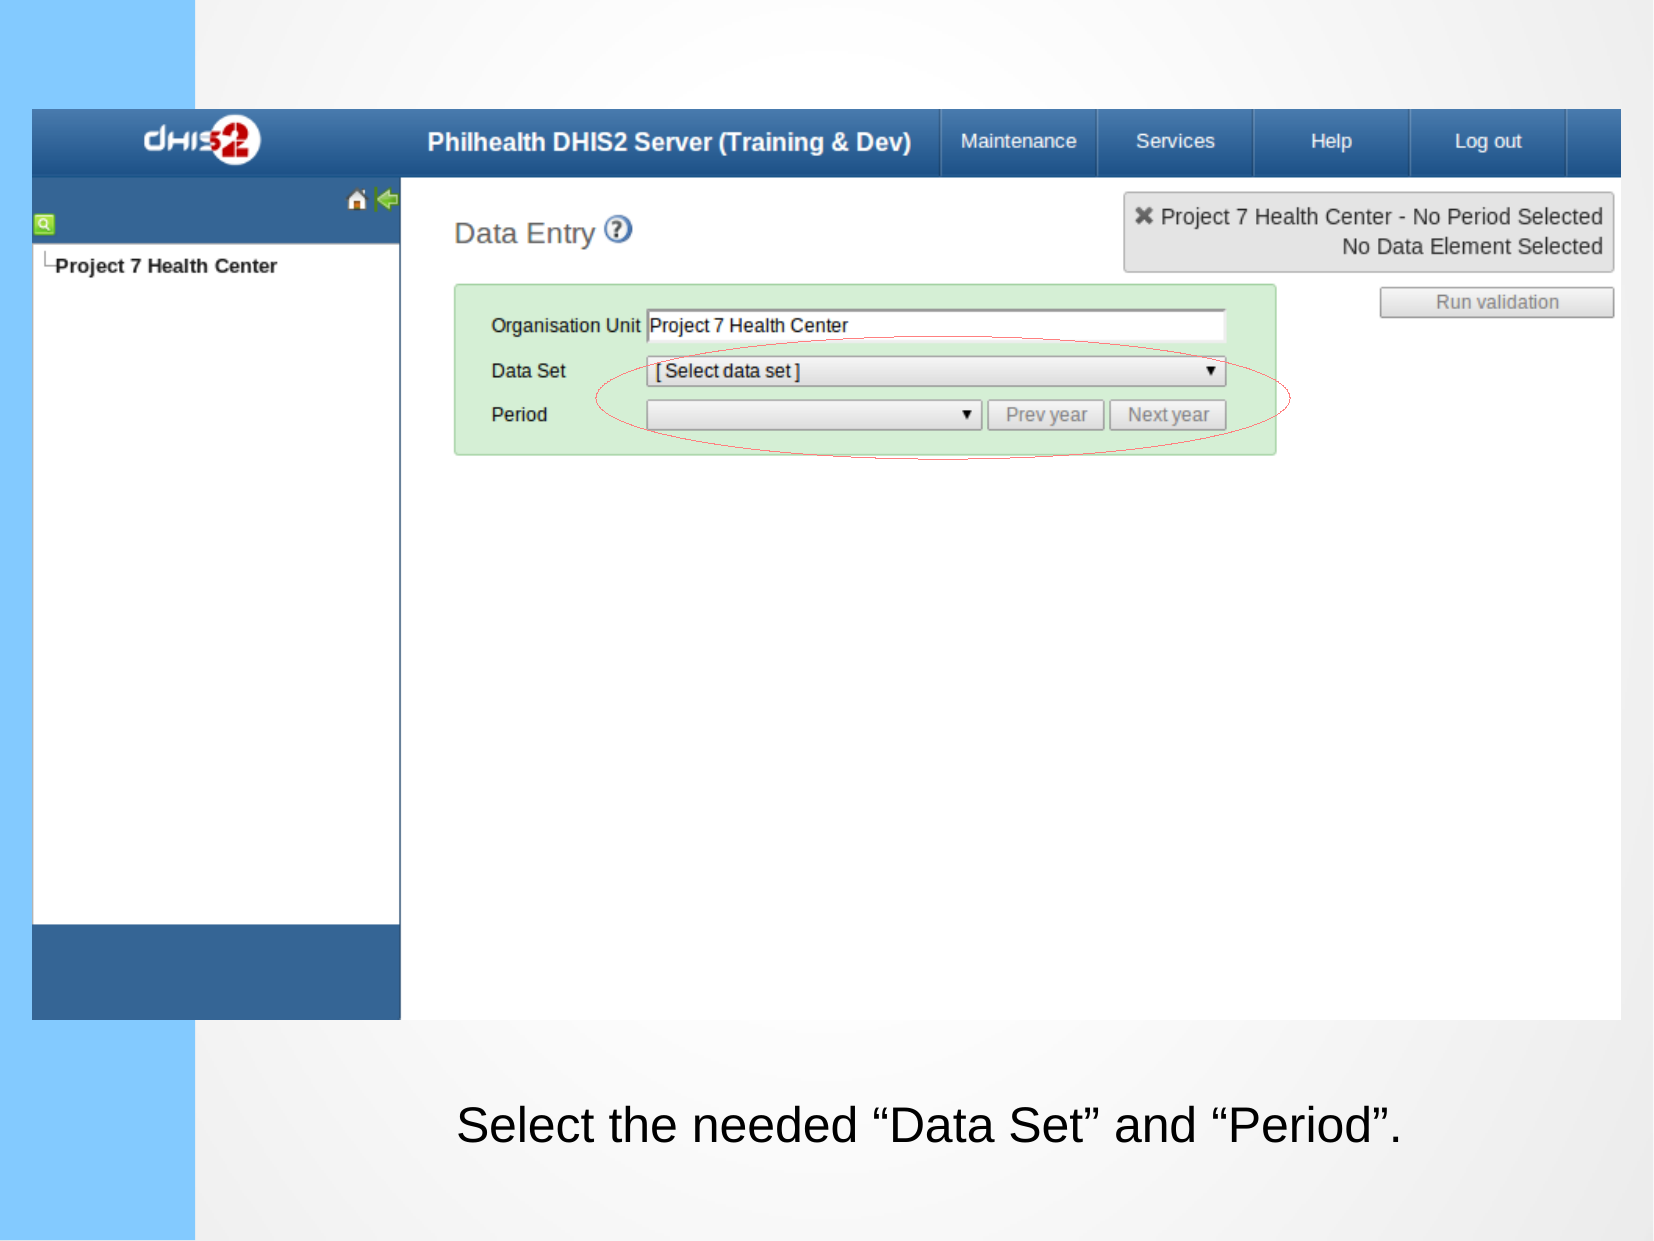

# Select the needed “Data Set” and “Period”.